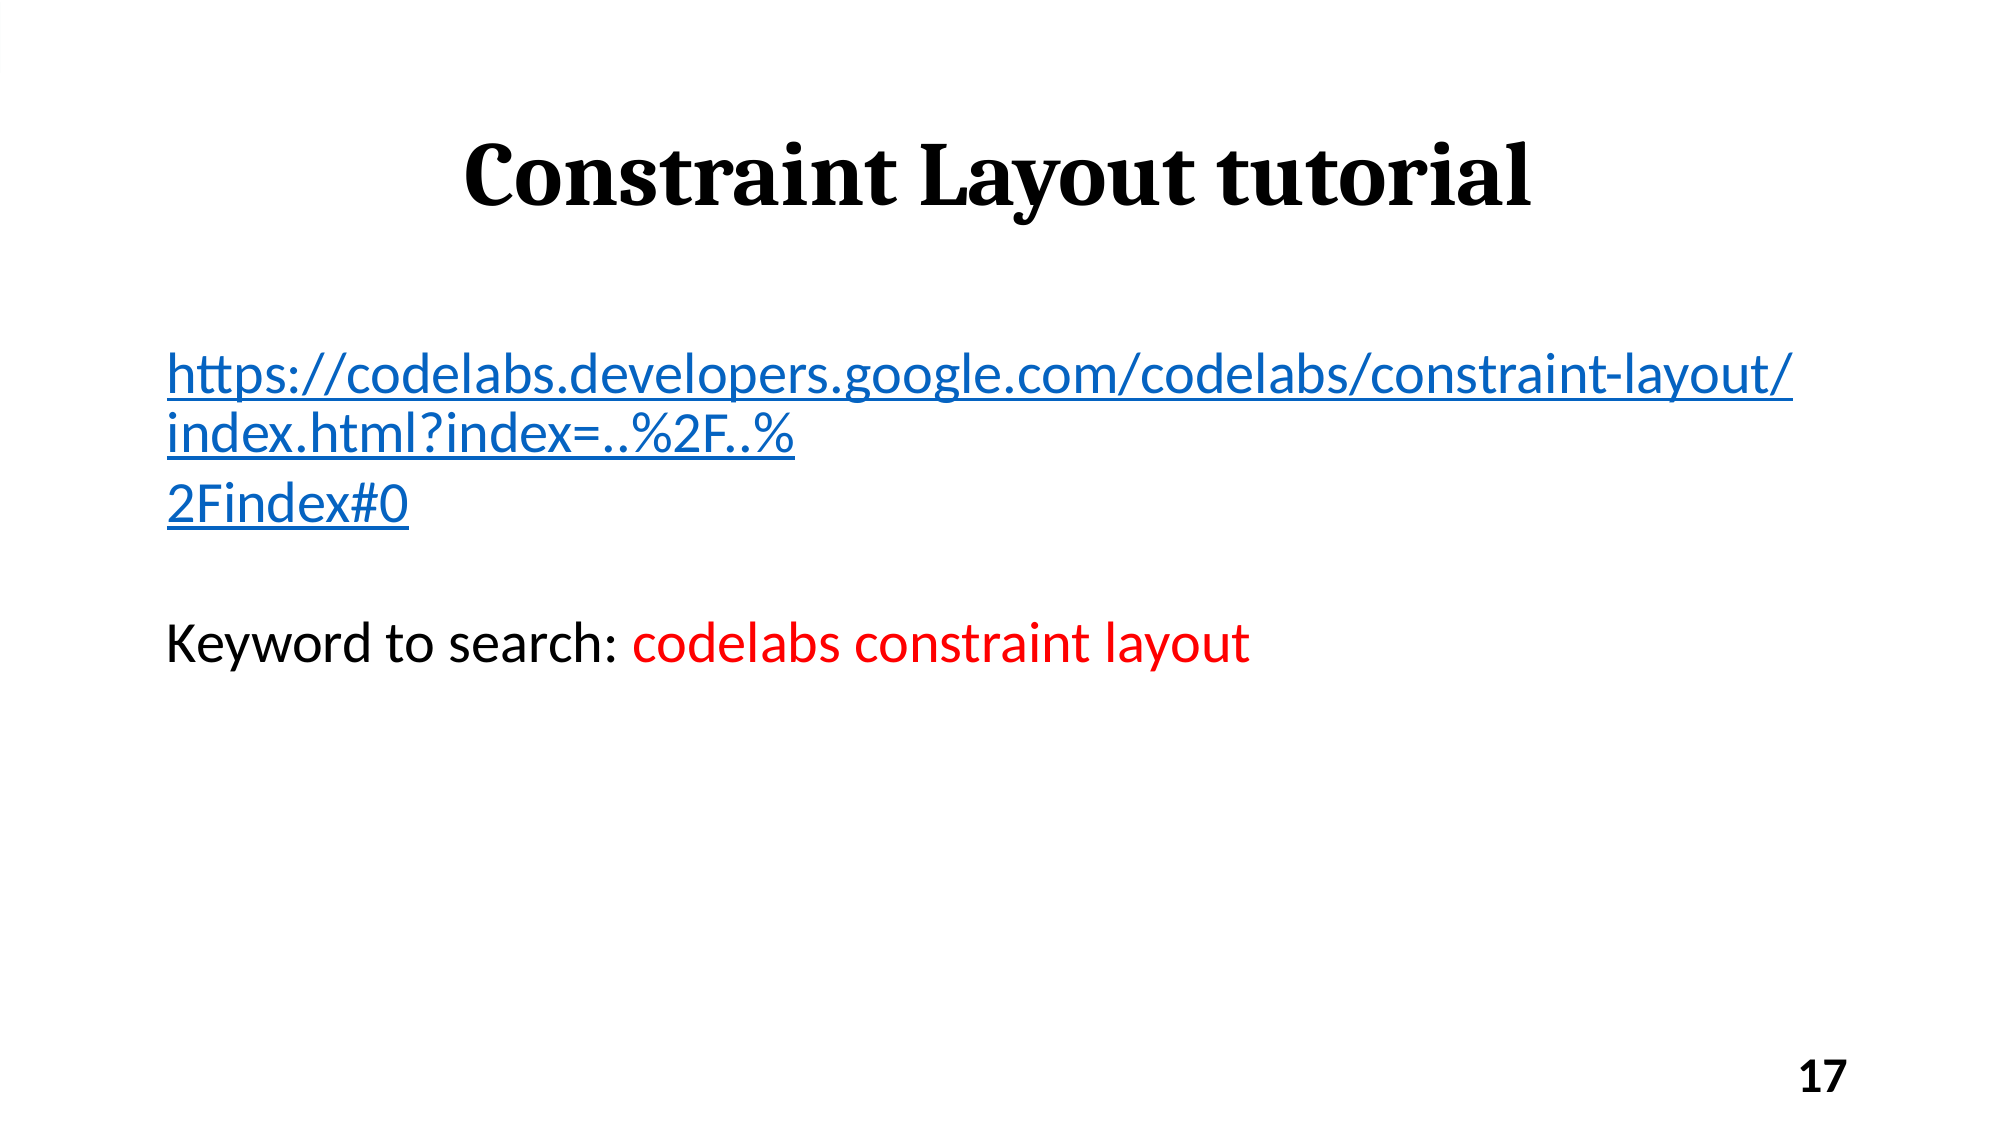

# Constraint Layout tutorial
https://codelabs.developers.google.com/codelabs/constraint-layout/index.html?index=..%2F..%2Findex#0
Keyword to search: codelabs constraint layout